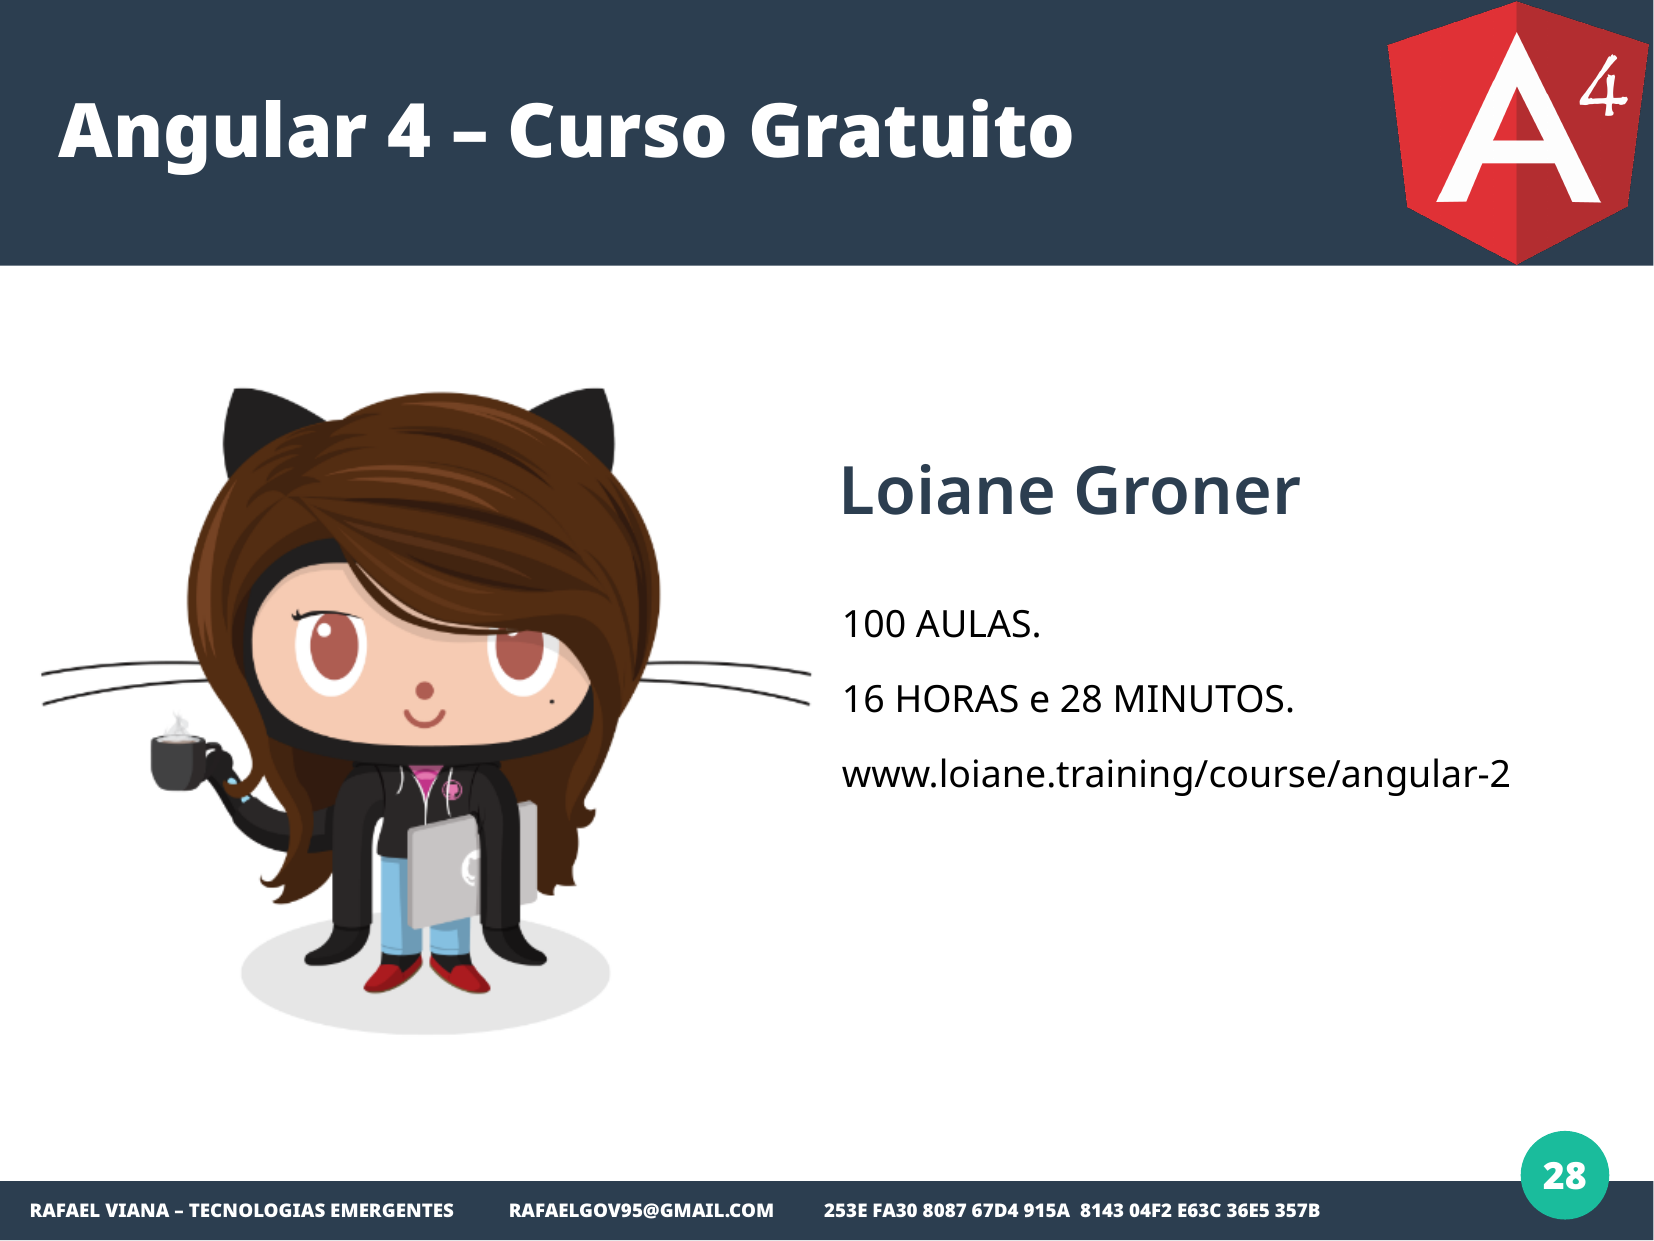

# Angular 4 – Curso Gratuito
Loiane Groner
100 AULAS.
16 HORAS e 28 MINUTOS.
www.loiane.training/course/angular-2
28
RAFAEL VIANA – TECNOLOGIAS EMERGENTES RAFAELGOV95@GMAIL.COM 253E FA30 8087 67D4 915A 8143 04F2 E63C 36E5 357B